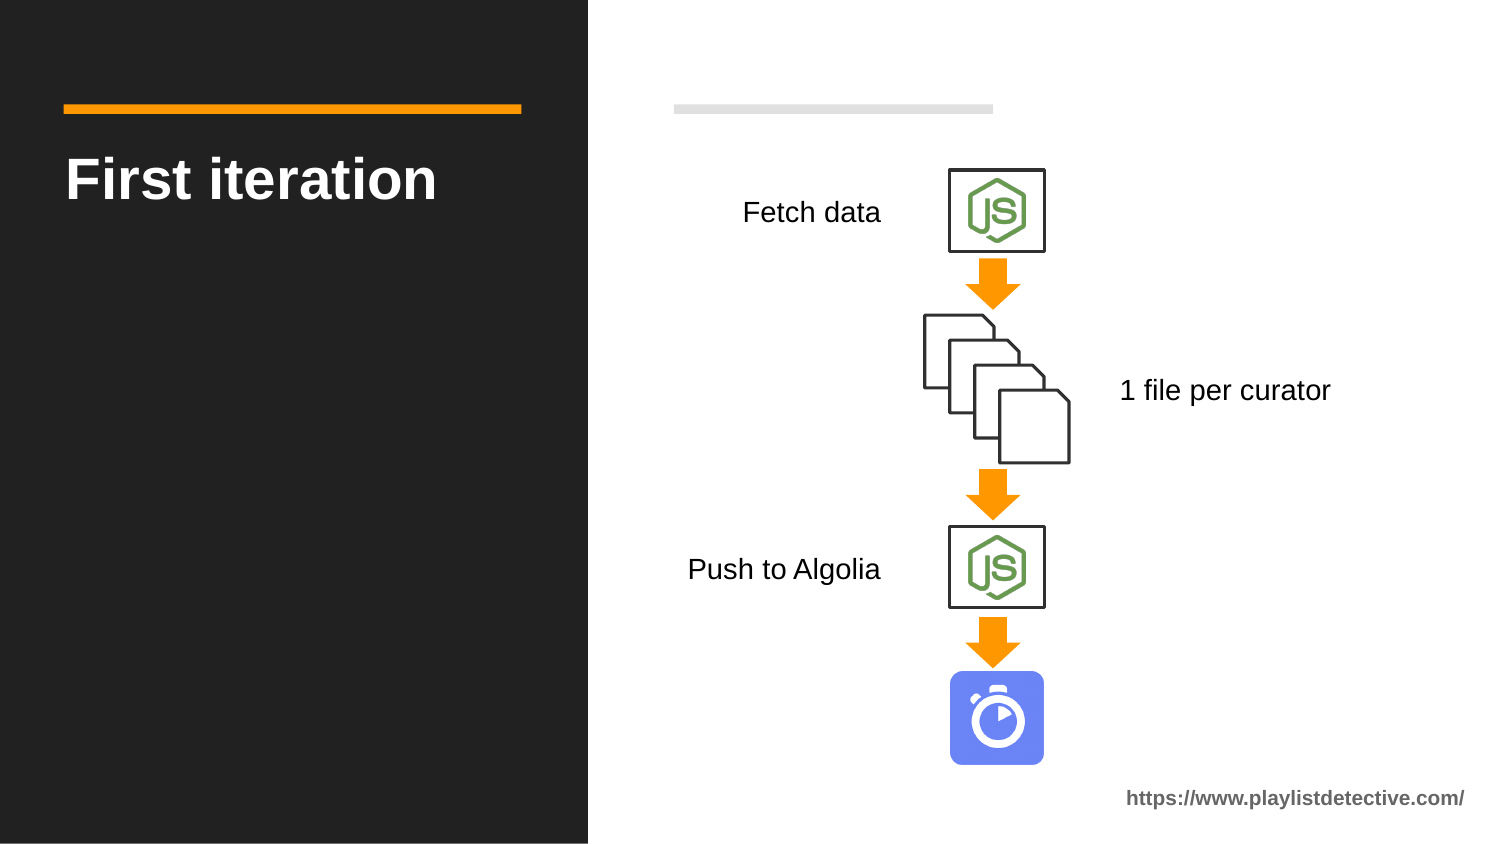

# First iteration
Fetch data
1 file per curator
Push to Algolia
https://www.playlistdetective.com/